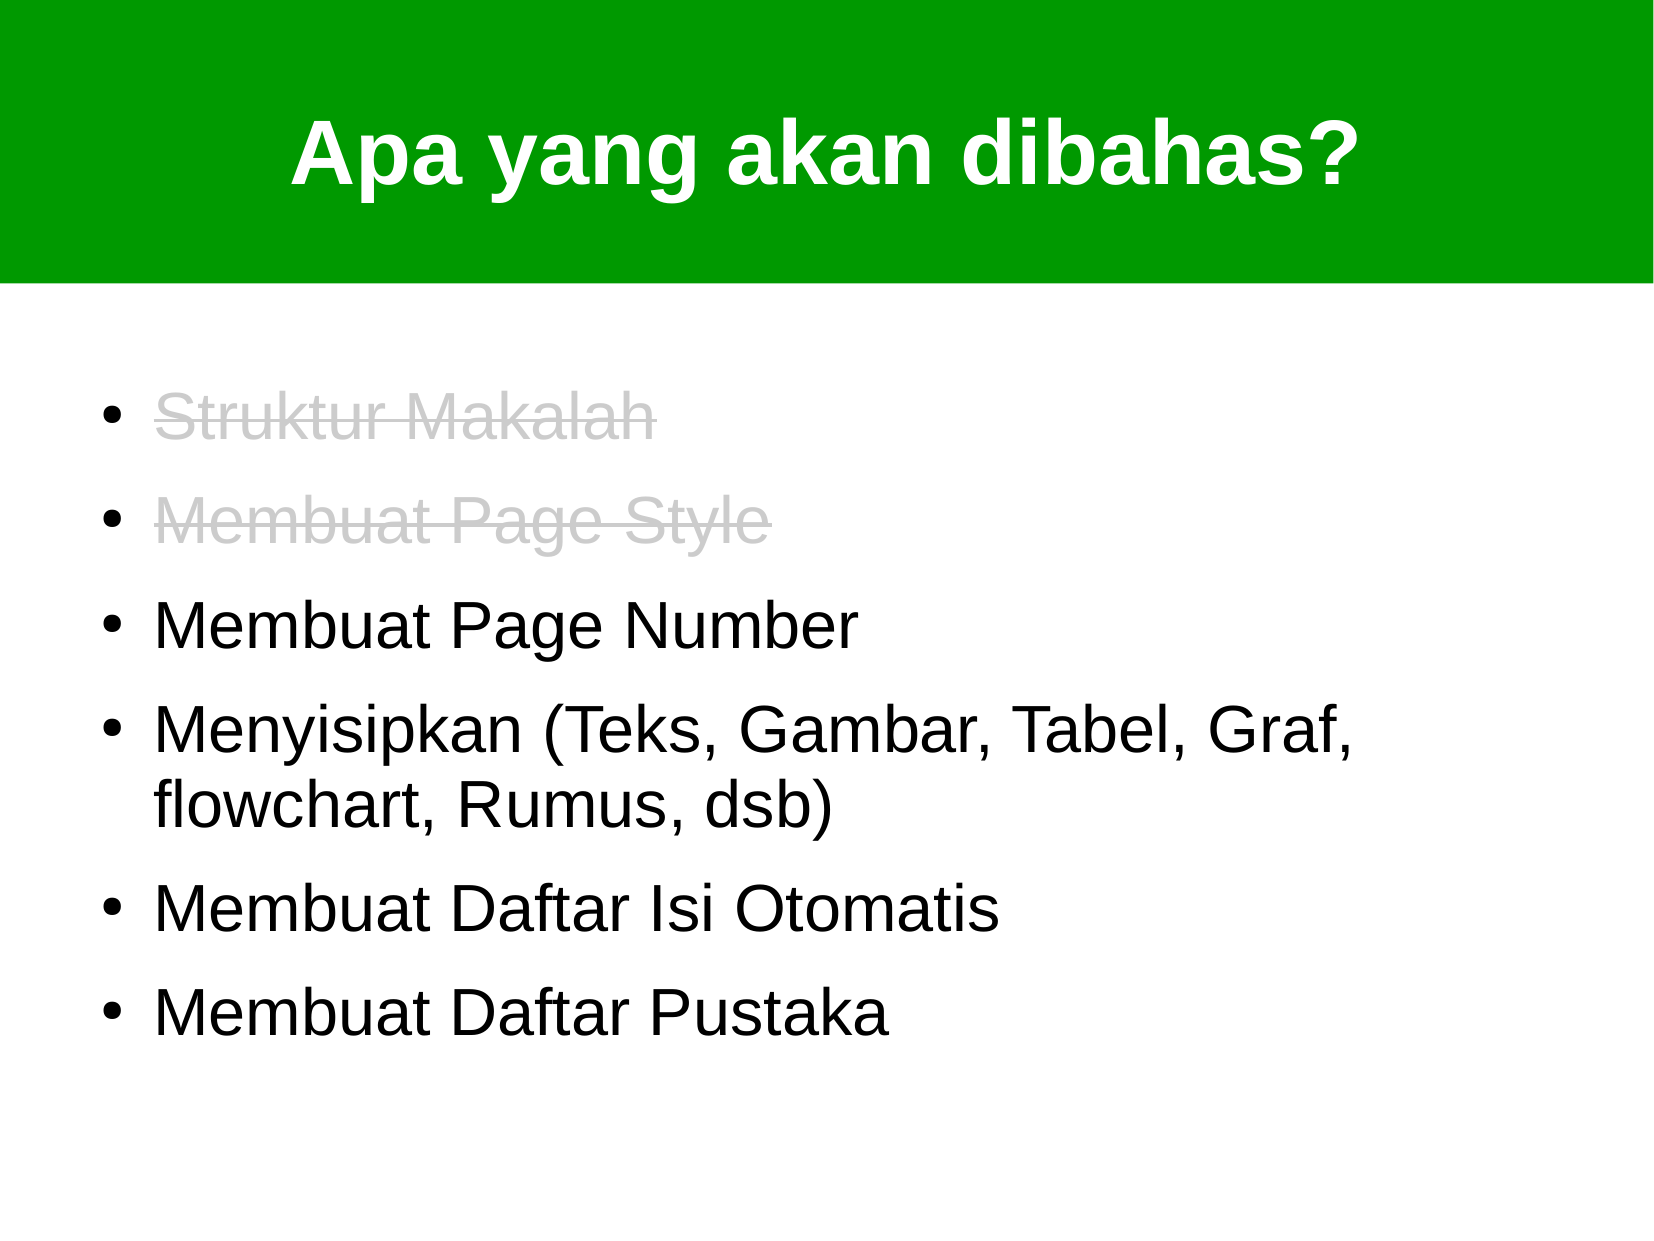

# Apa yang akan dibahas?
Struktur Makalah
Membuat Page Style
Membuat Page Number
Menyisipkan (Teks, Gambar, Tabel, Graf, flowchart, Rumus, dsb)
Membuat Daftar Isi Otomatis
Membuat Daftar Pustaka